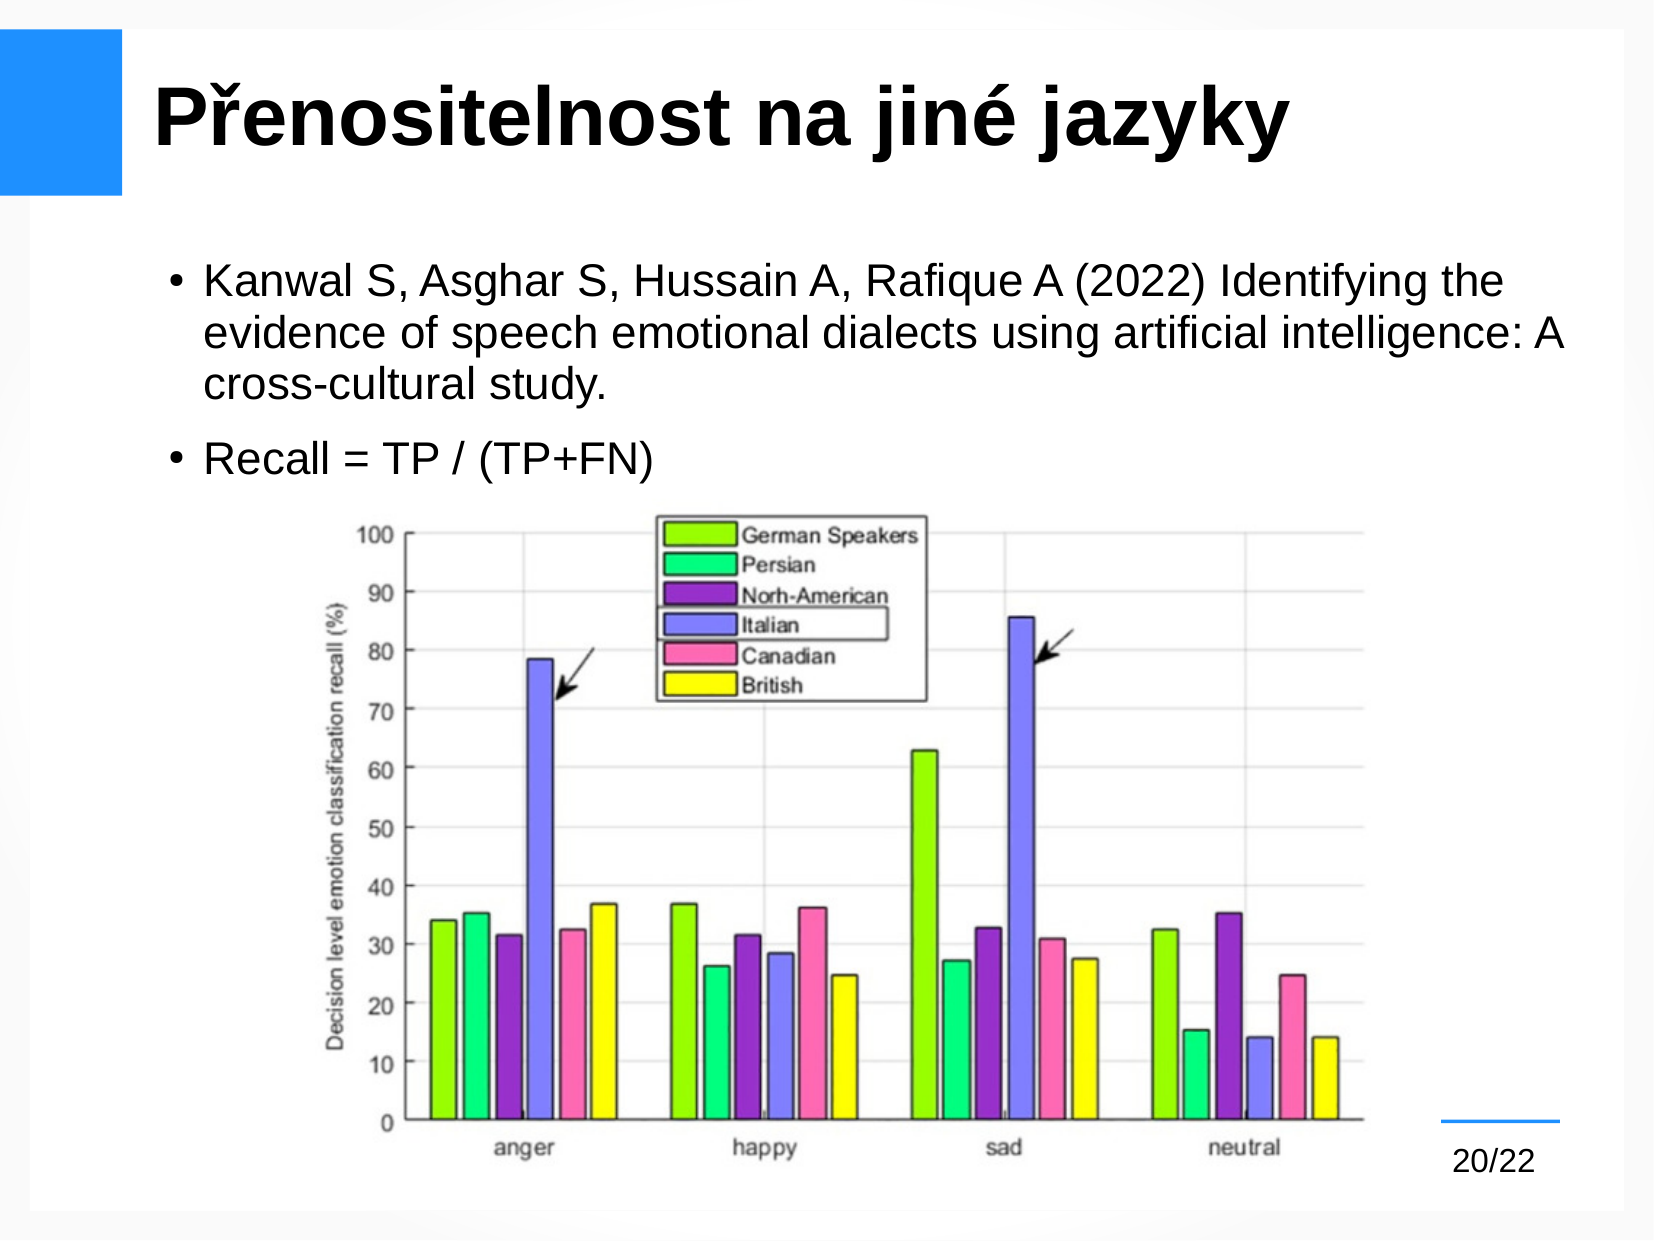

# Přenositelnost na jiné jazyky
Kanwal S, Asghar S, Hussain A, Rafique A (2022) Identifying the evidence of speech emotional dialects using artificial intelligence: A cross-cultural study.
Recall = TP / (TP+FN)
20